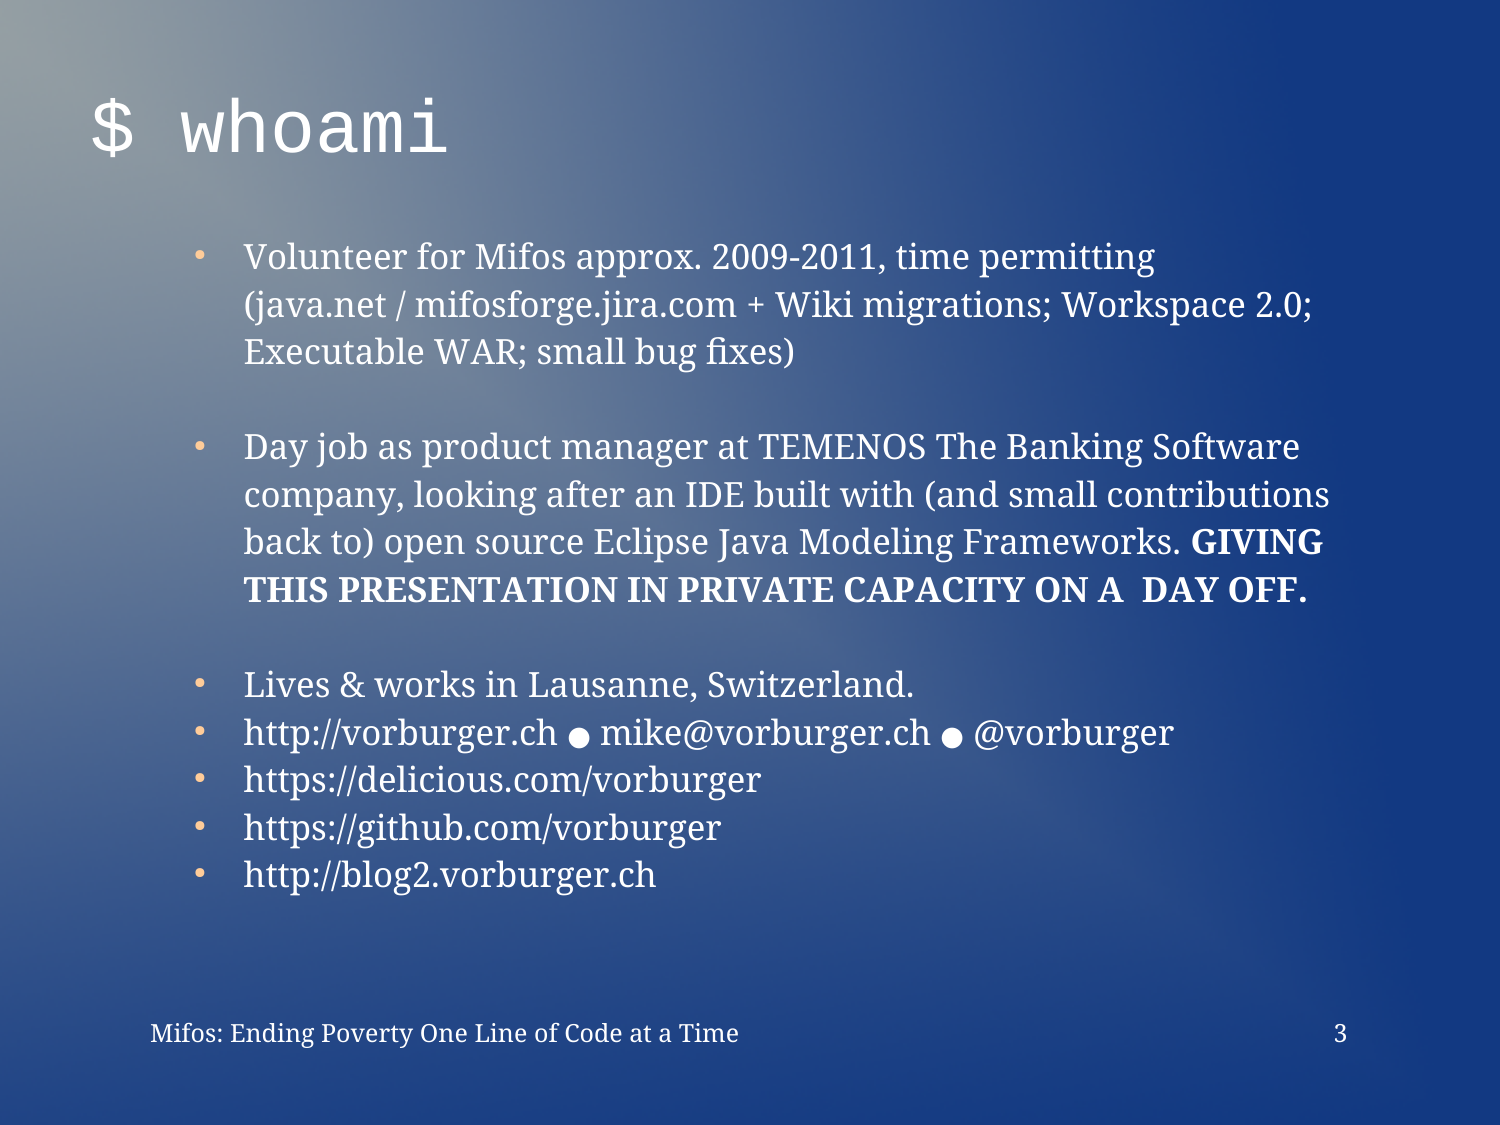

$ whoami
# Volunteer for Mifos approx. 2009-2011, time permitting (java.net / mifosforge.jira.com + Wiki migrations; Workspace 2.0; Executable WAR; small bug fixes)
Day job as product manager at TEMENOS The Banking Software company, looking after an IDE built with (and small contributions back to) open source Eclipse Java Modeling Frameworks. GIVING THIS PRESENTATION IN PRIVATE CAPACITY ON A DAY OFF.
Lives & works in Lausanne, Switzerland.
http://vorburger.ch ● mike@vorburger.ch ● @vorburger
https://delicious.com/vorburger
https://github.com/vorburger
http://blog2.vorburger.ch
Mifos: Ending Poverty One Line of Code at a Time